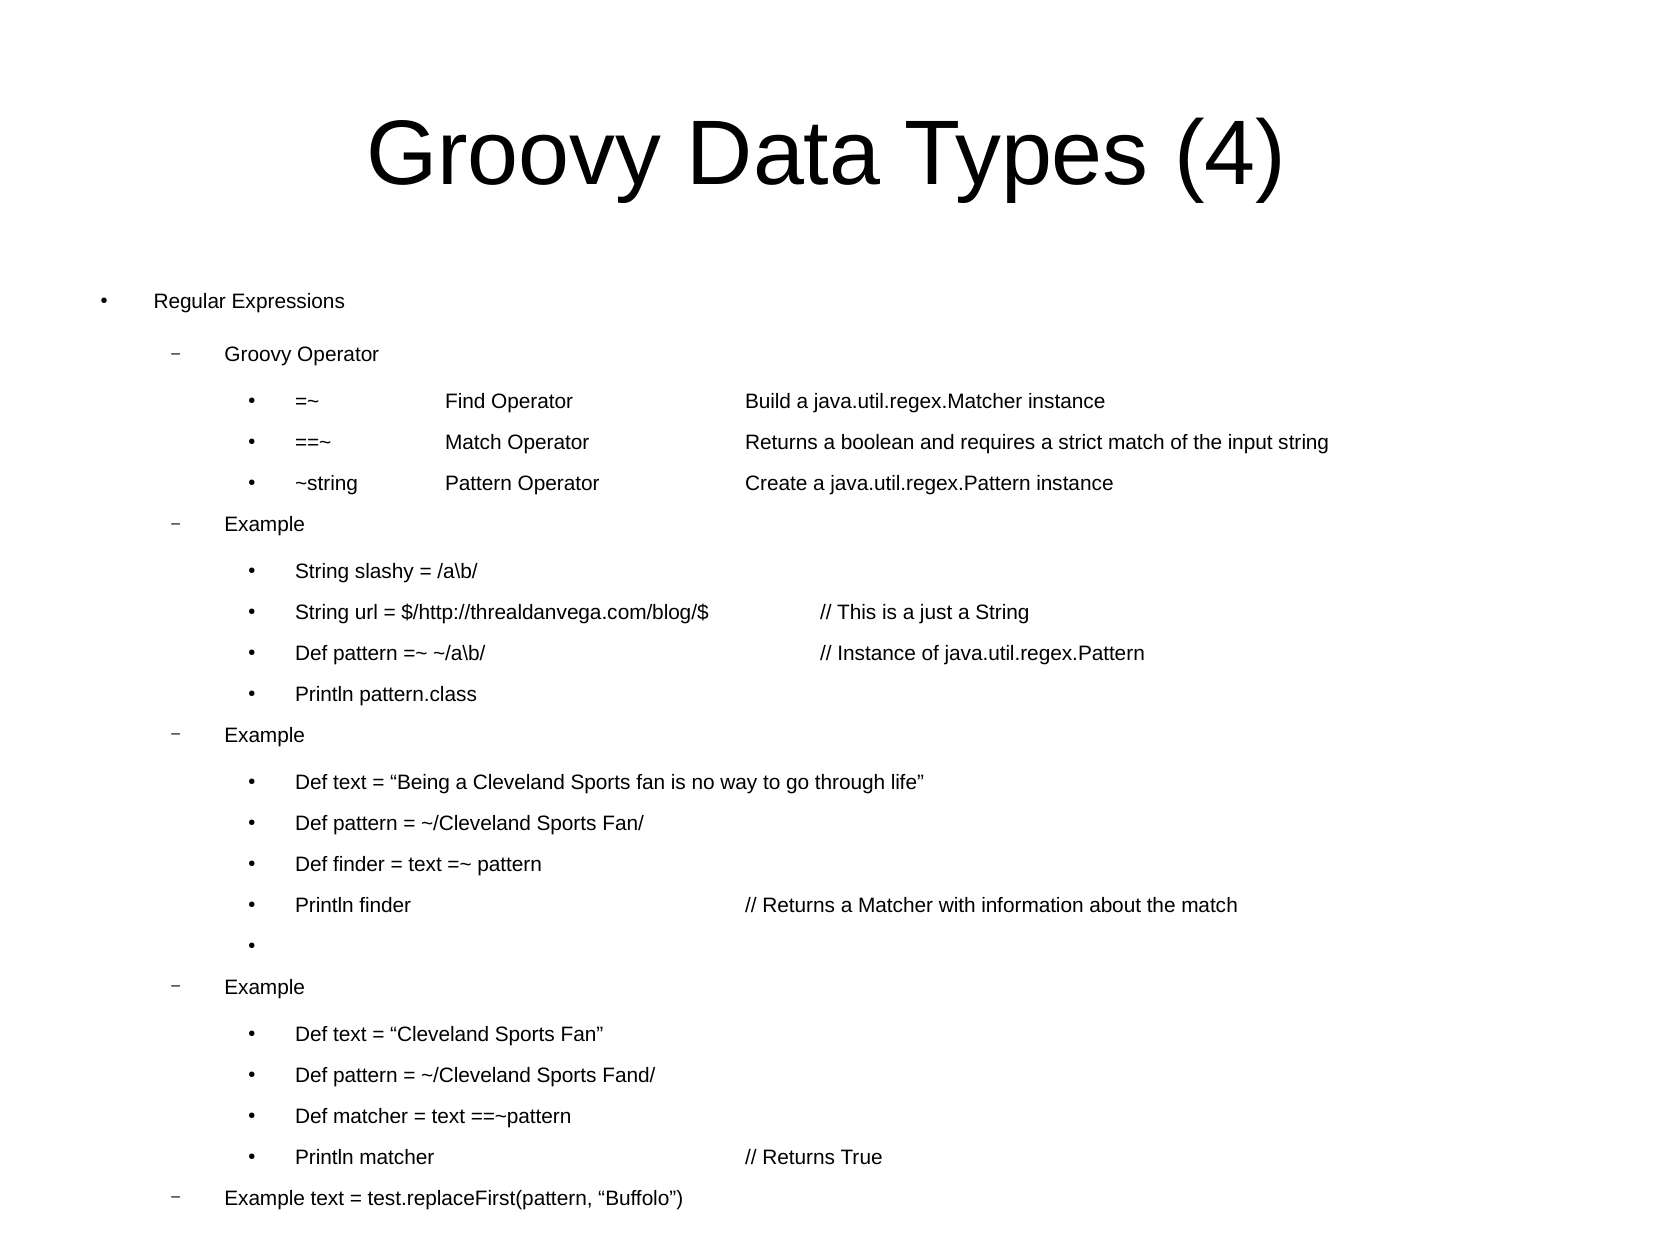

# Groovy Data Types (4)
Regular Expressions
Groovy Operator
=~		Find Operator			Build a java.util.regex.Matcher instance
==~		Match Operator			Returns a boolean and requires a strict match of the input string
~string		Pattern Operator		Create a java.util.regex.Pattern instance
Example
String slashy = /a\b/
String url = $/http://threaldanvega.com/blog/$		// This is a just a String
Def pattern =~ ~/a\b/					// Instance of java.util.regex.Pattern
Println pattern.class
Example
Def text = “Being a Cleveland Sports fan is no way to go through life”
Def pattern = ~/Cleveland Sports Fan/
Def finder = text =~ pattern
Println finder					// Returns a Matcher with information about the match
Example
Def text = “Cleveland Sports Fan”
Def pattern = ~/Cleveland Sports Fand/
Def matcher = text ==~pattern
Println matcher					// Returns True
Example text = test.replaceFirst(pattern, “Buffolo”)